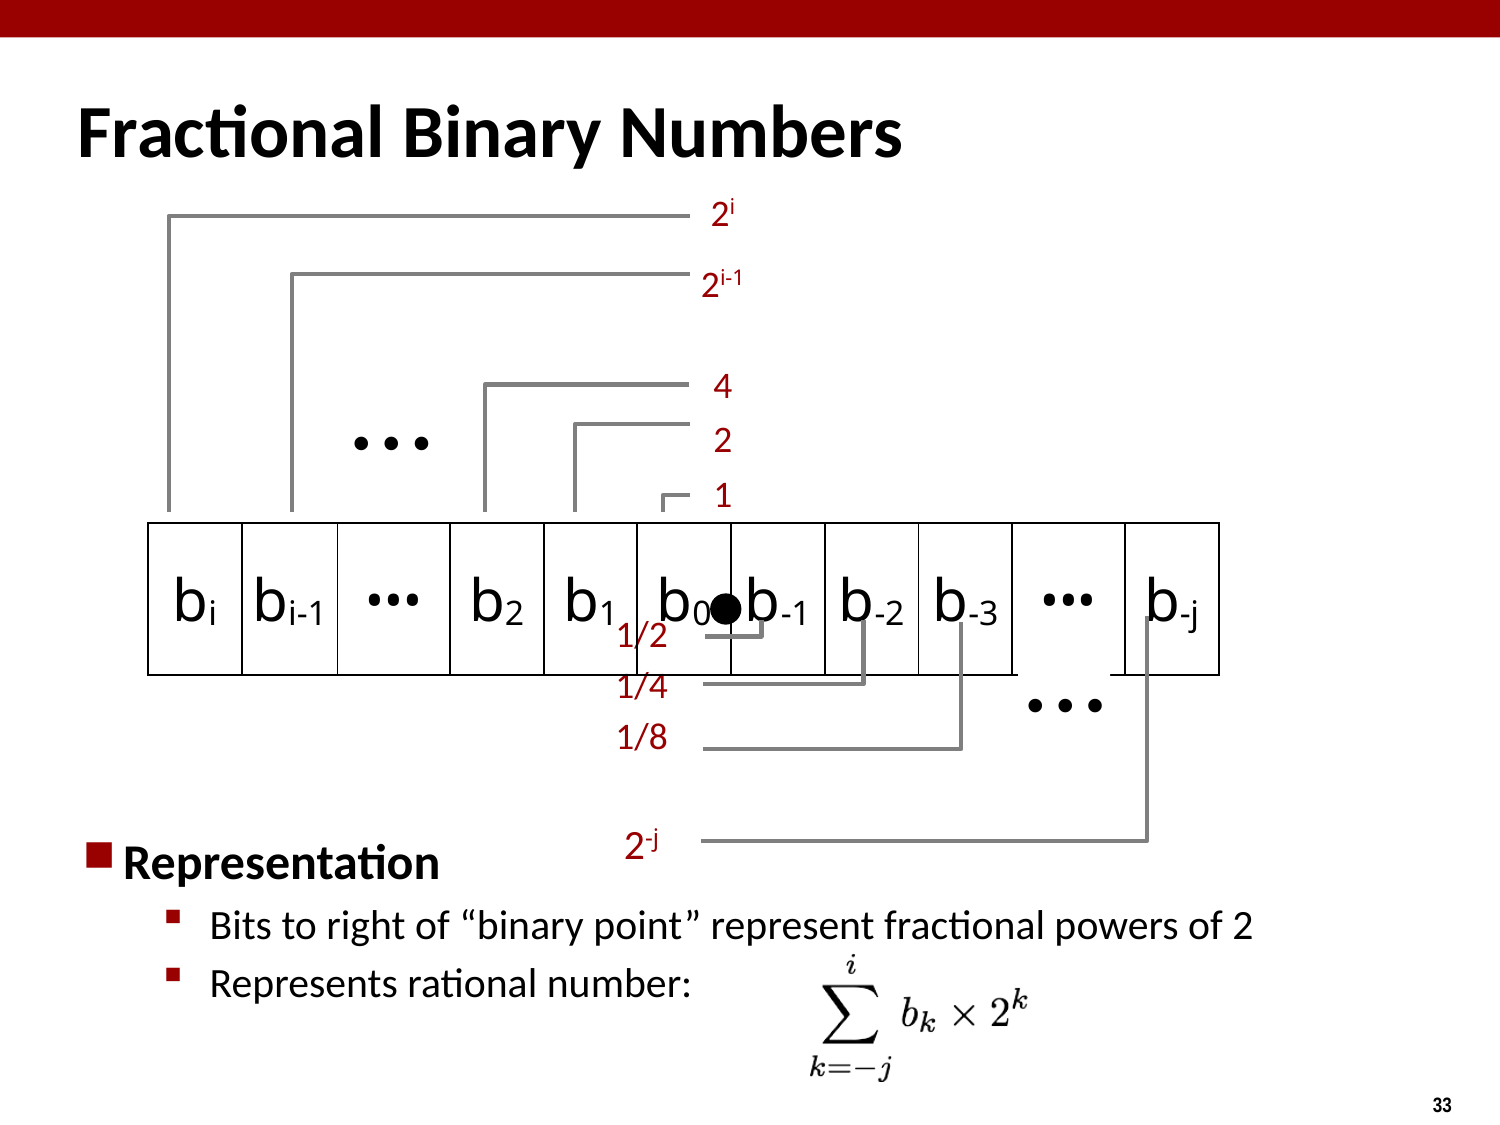

# Fractional Binary Numbers
| 2i |
| --- |
| 2i-1 |
| |
| 4 |
| 2 |
| 1 |
• • •
| bi | bi-1 | ••• | b2 | b1 | b0 | b-1 | b-2 | b-3 | ••• | b-j |
| --- | --- | --- | --- | --- | --- | --- | --- | --- | --- | --- |
| 1/2 |
| --- |
| 1/4 |
| 1/8 |
| |
| 2-j |
• • •
Representation
Bits to right of “binary point” represent fractional powers of 2
Represents rational number: